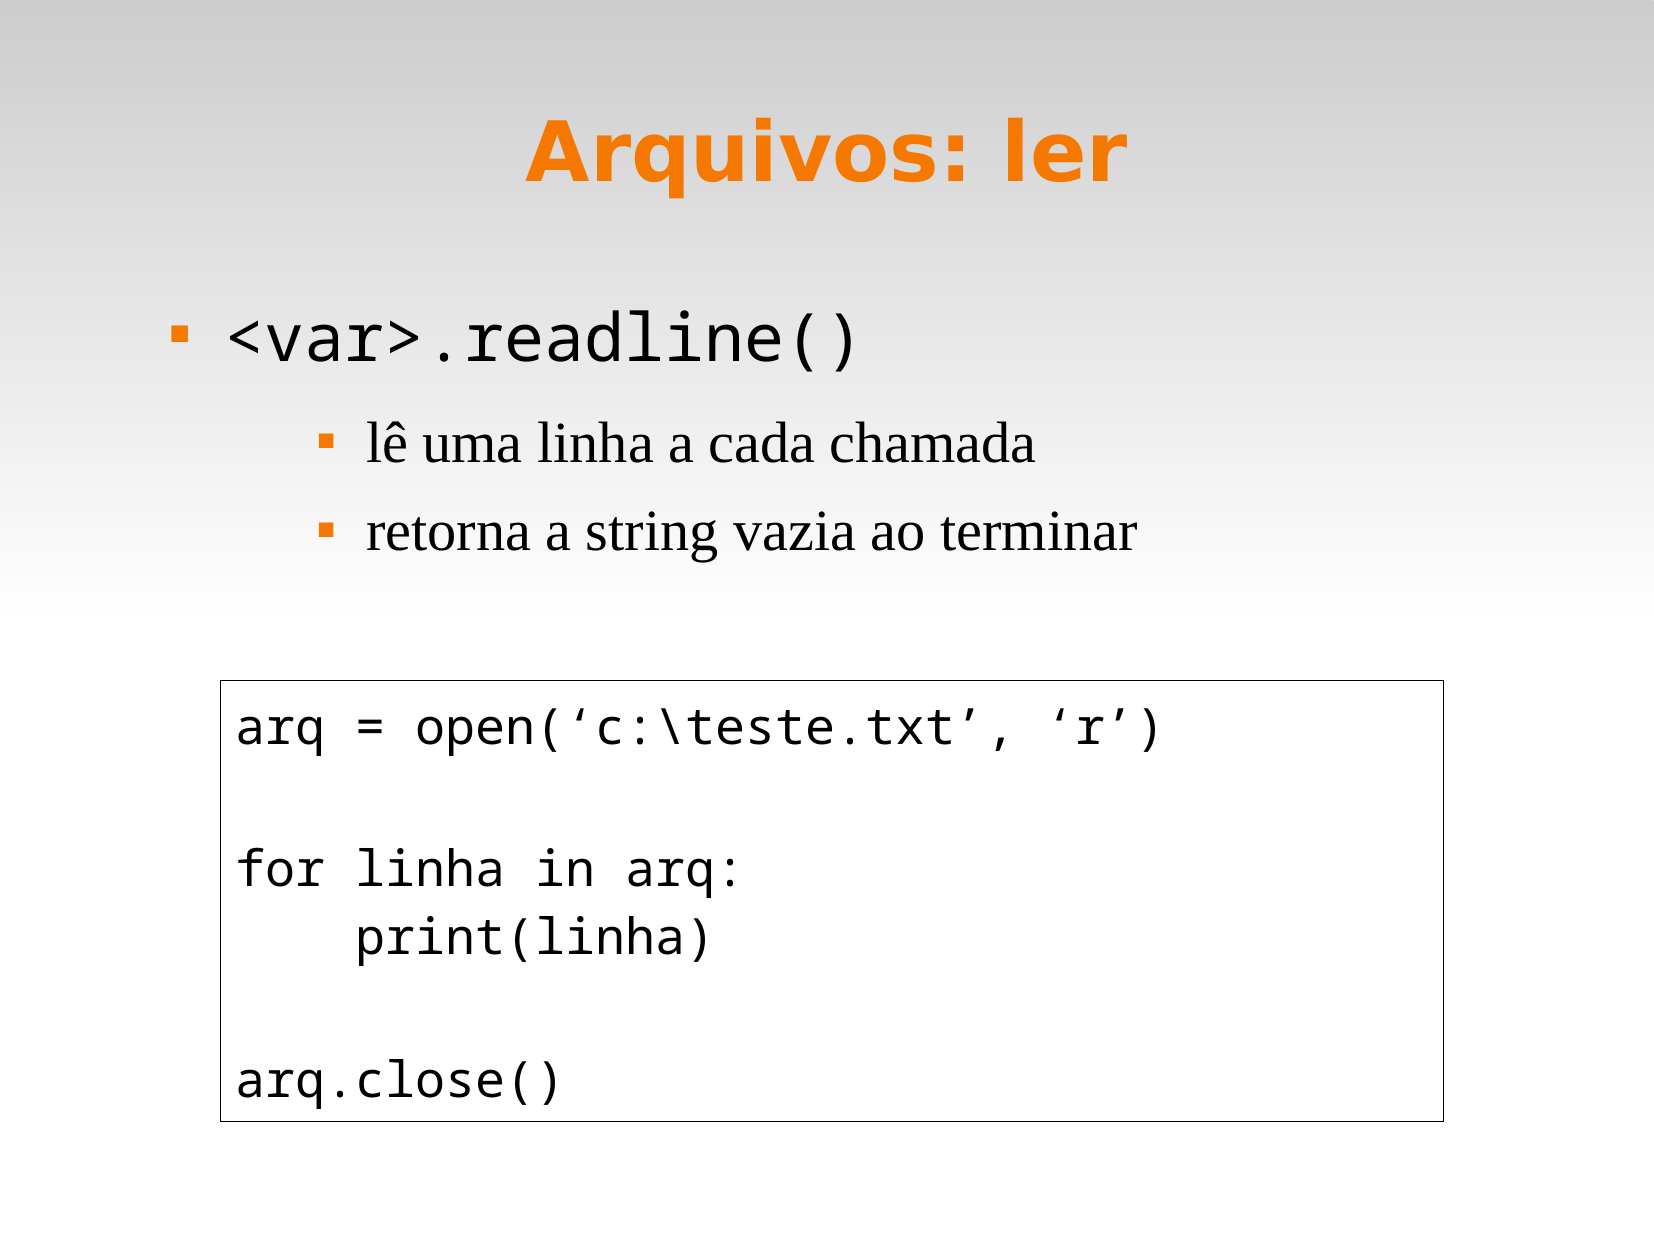

# Arquivos: ler
<var>.readline()
lê uma linha a cada chamada
retorna a string vazia ao terminar
arq = open(‘c:\teste.txt’, ‘r’)
for linha in arq:
 print(linha)
arq.close()